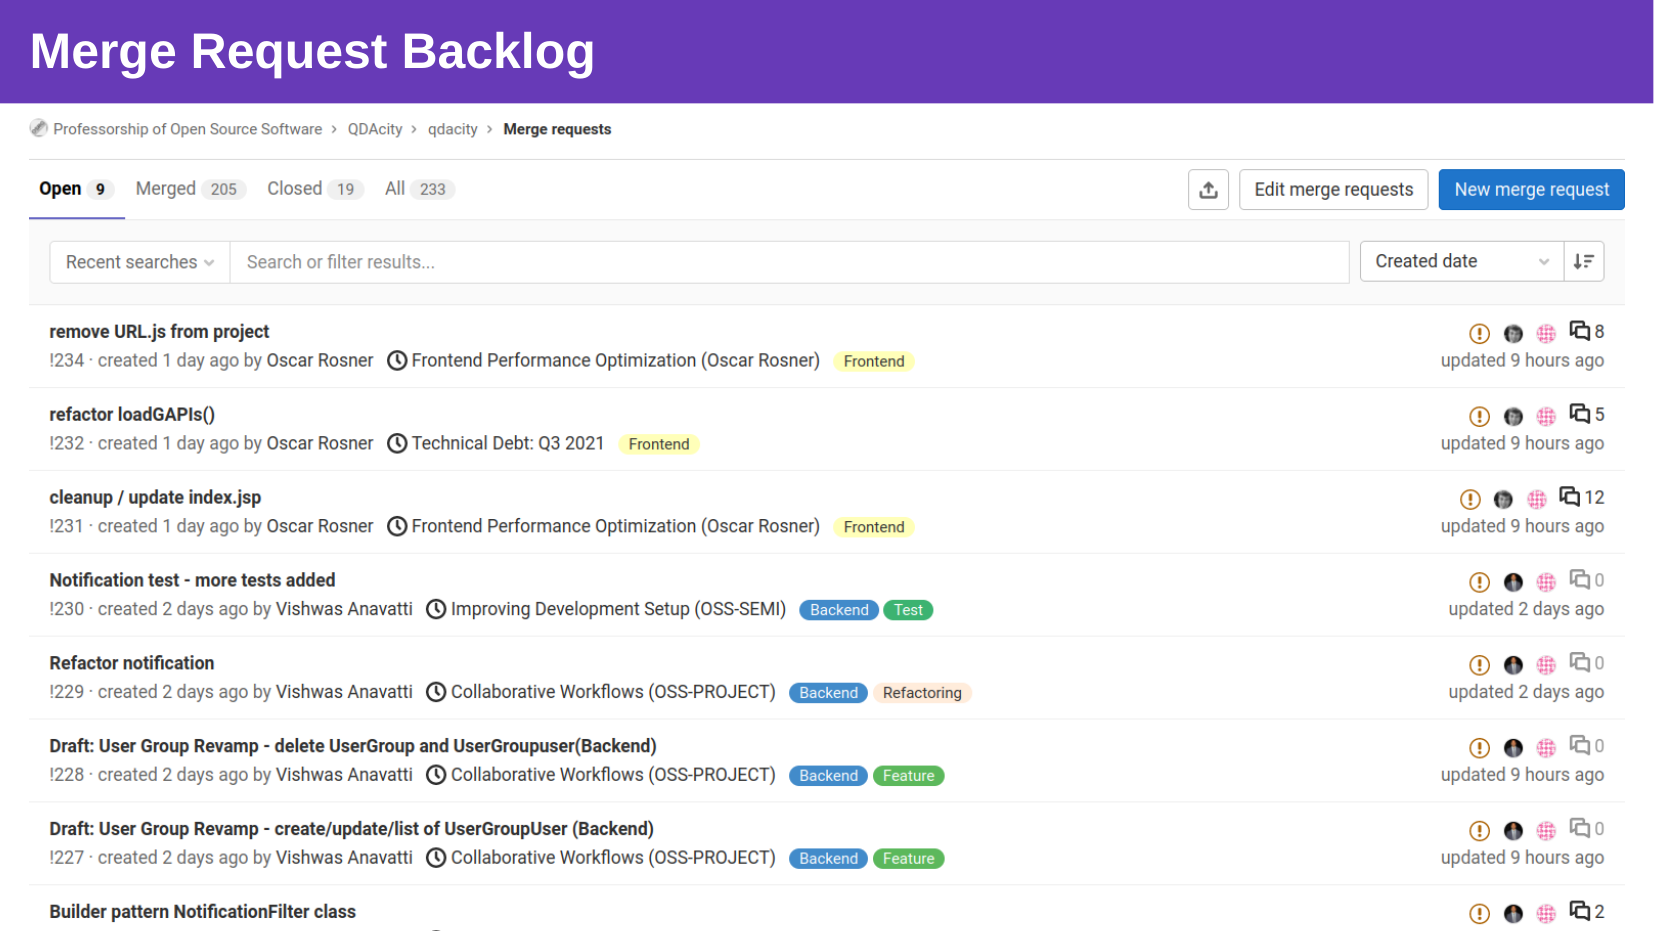

# Merge Request Backlog
Commercial Open Source Startups
19
© 2021 Dirk Riehle - Some Rights Reserved